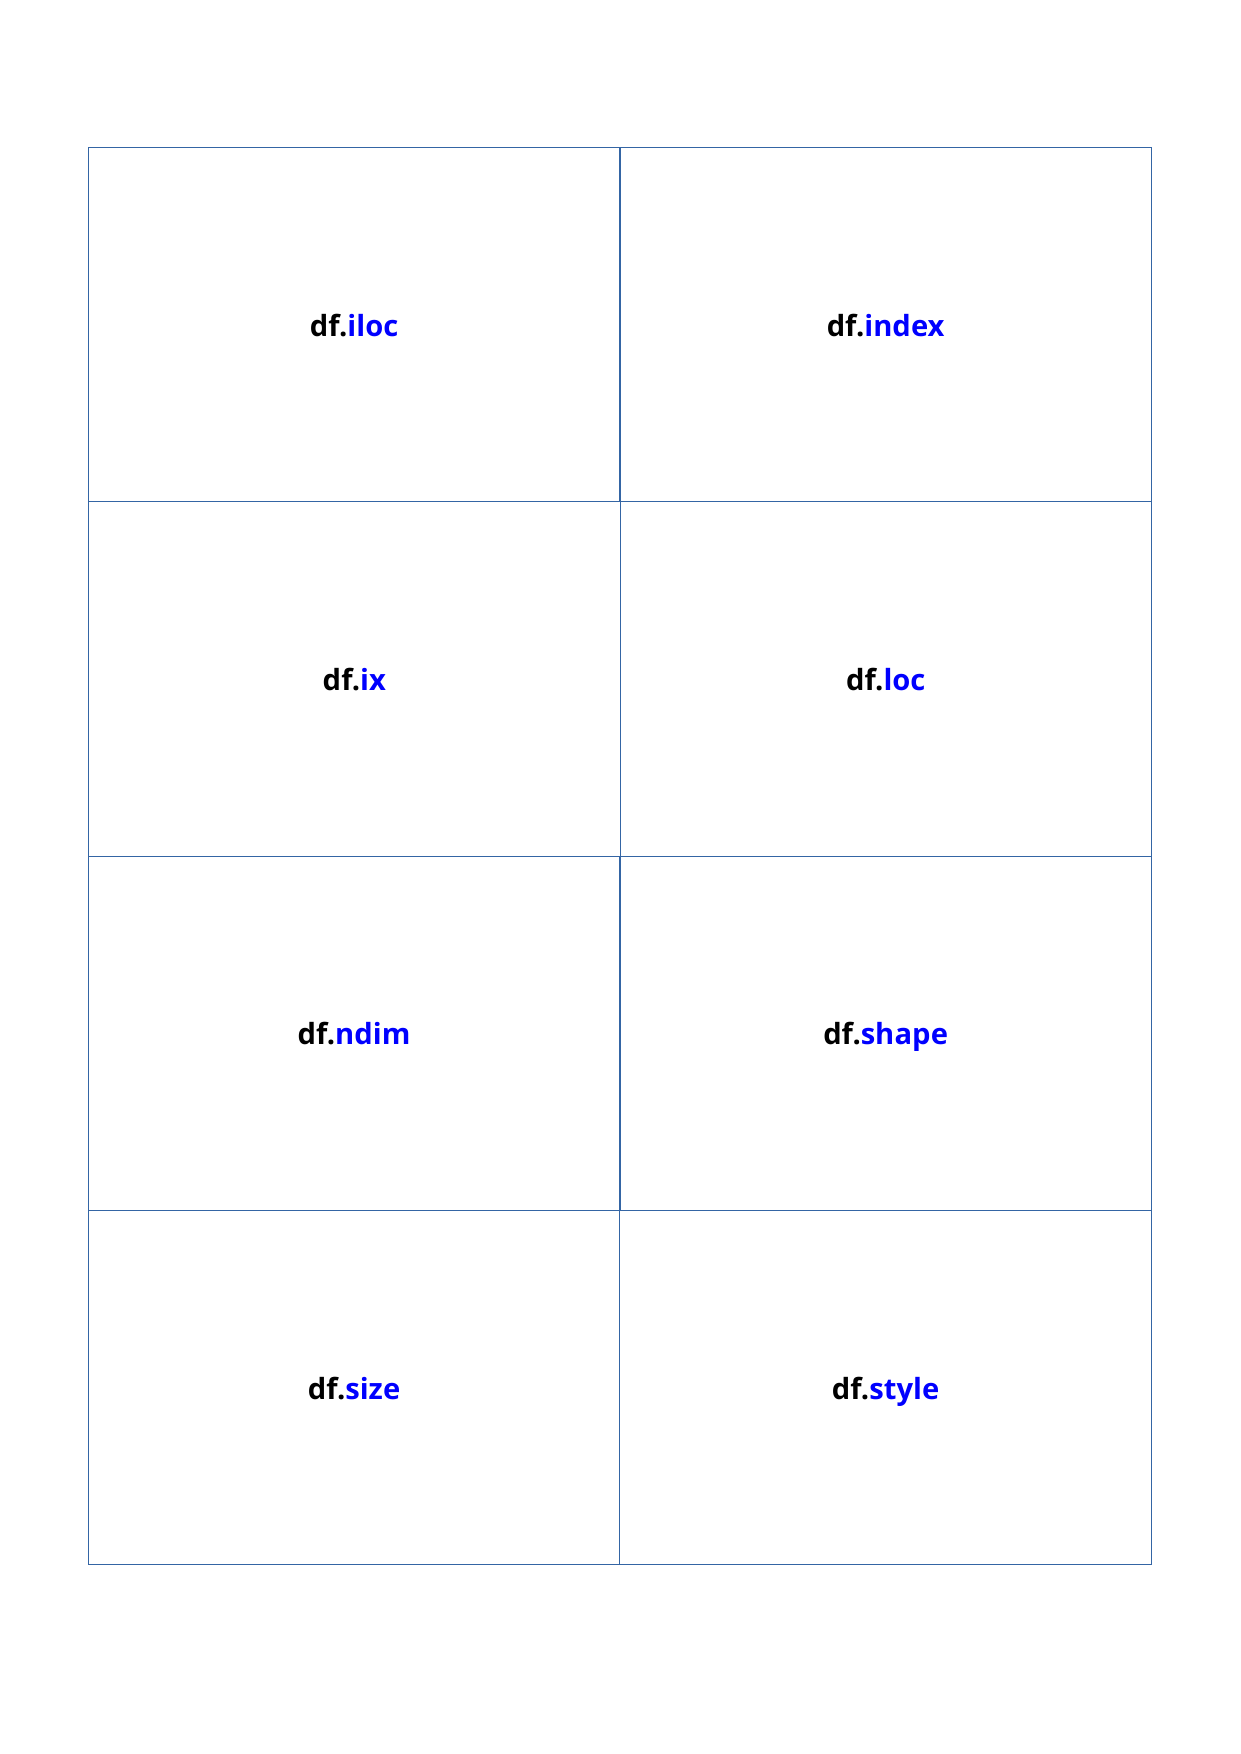

df.iloc
df.index
df.ix
df.loc
df.ndim
df.shape
df.size
df.style